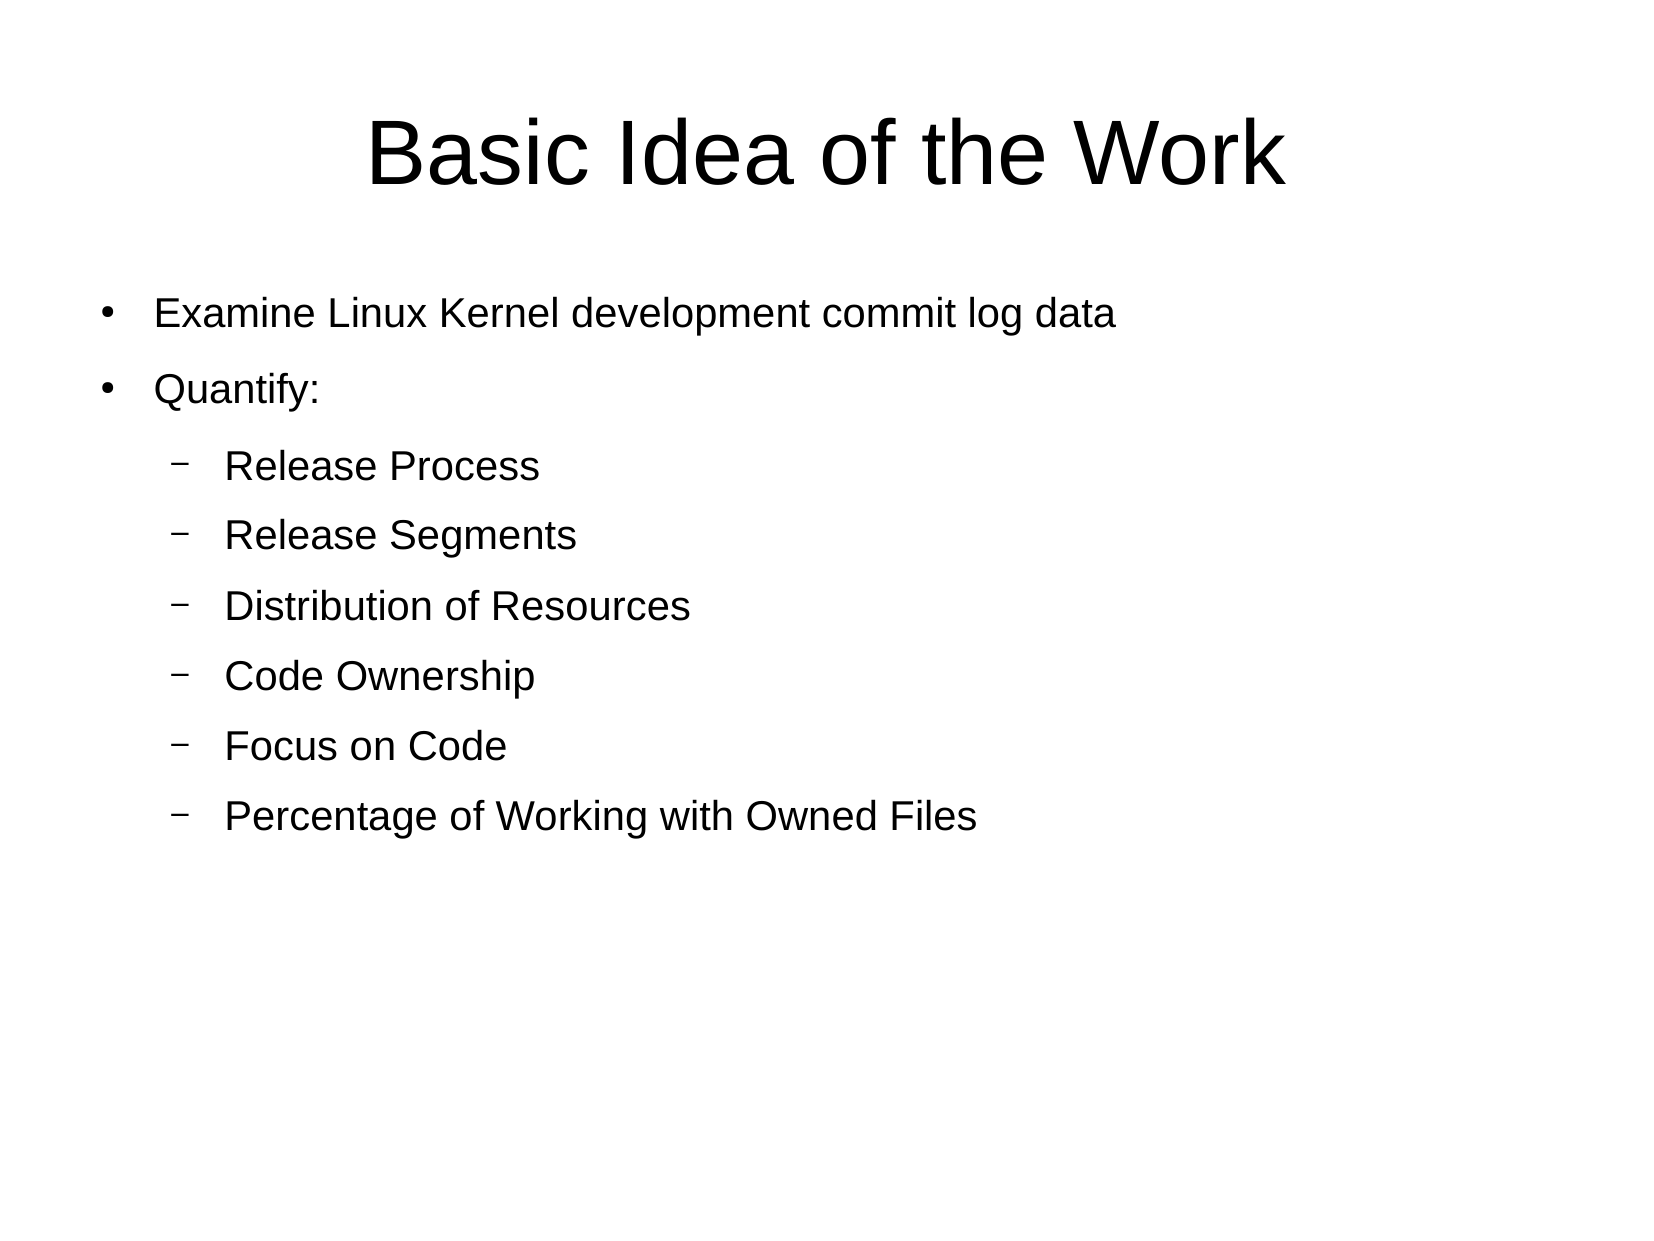

# Basic Idea of the Work
Examine Linux Kernel development commit log data
Quantify:
Release Process
Release Segments
Distribution of Resources
Code Ownership
Focus on Code
Percentage of Working with Owned Files